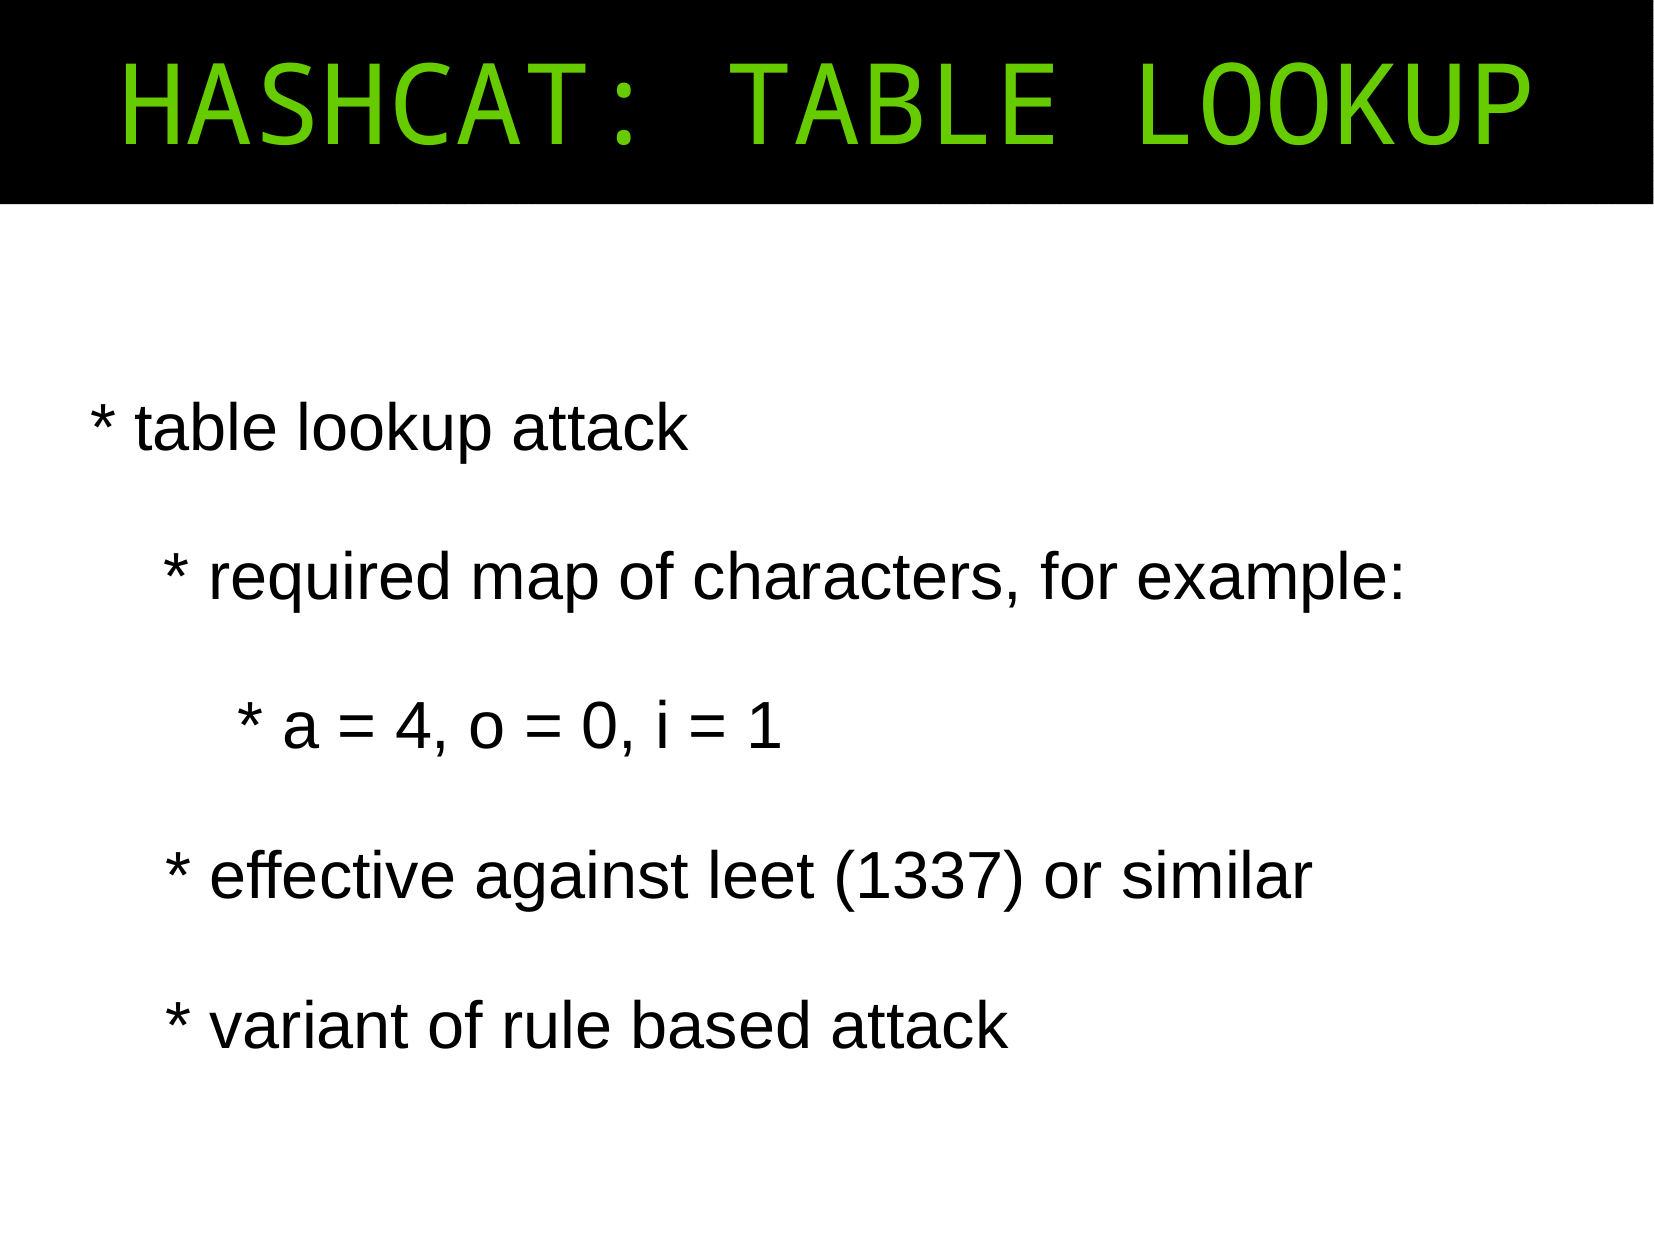

# HASHCAT: TABLE LOOKUP
* table lookup attack
 * required map of characters, for example:
 * a = 4, o = 0, i = 1
	* effective against leet (1337) or similar
	* variant of rule based attack